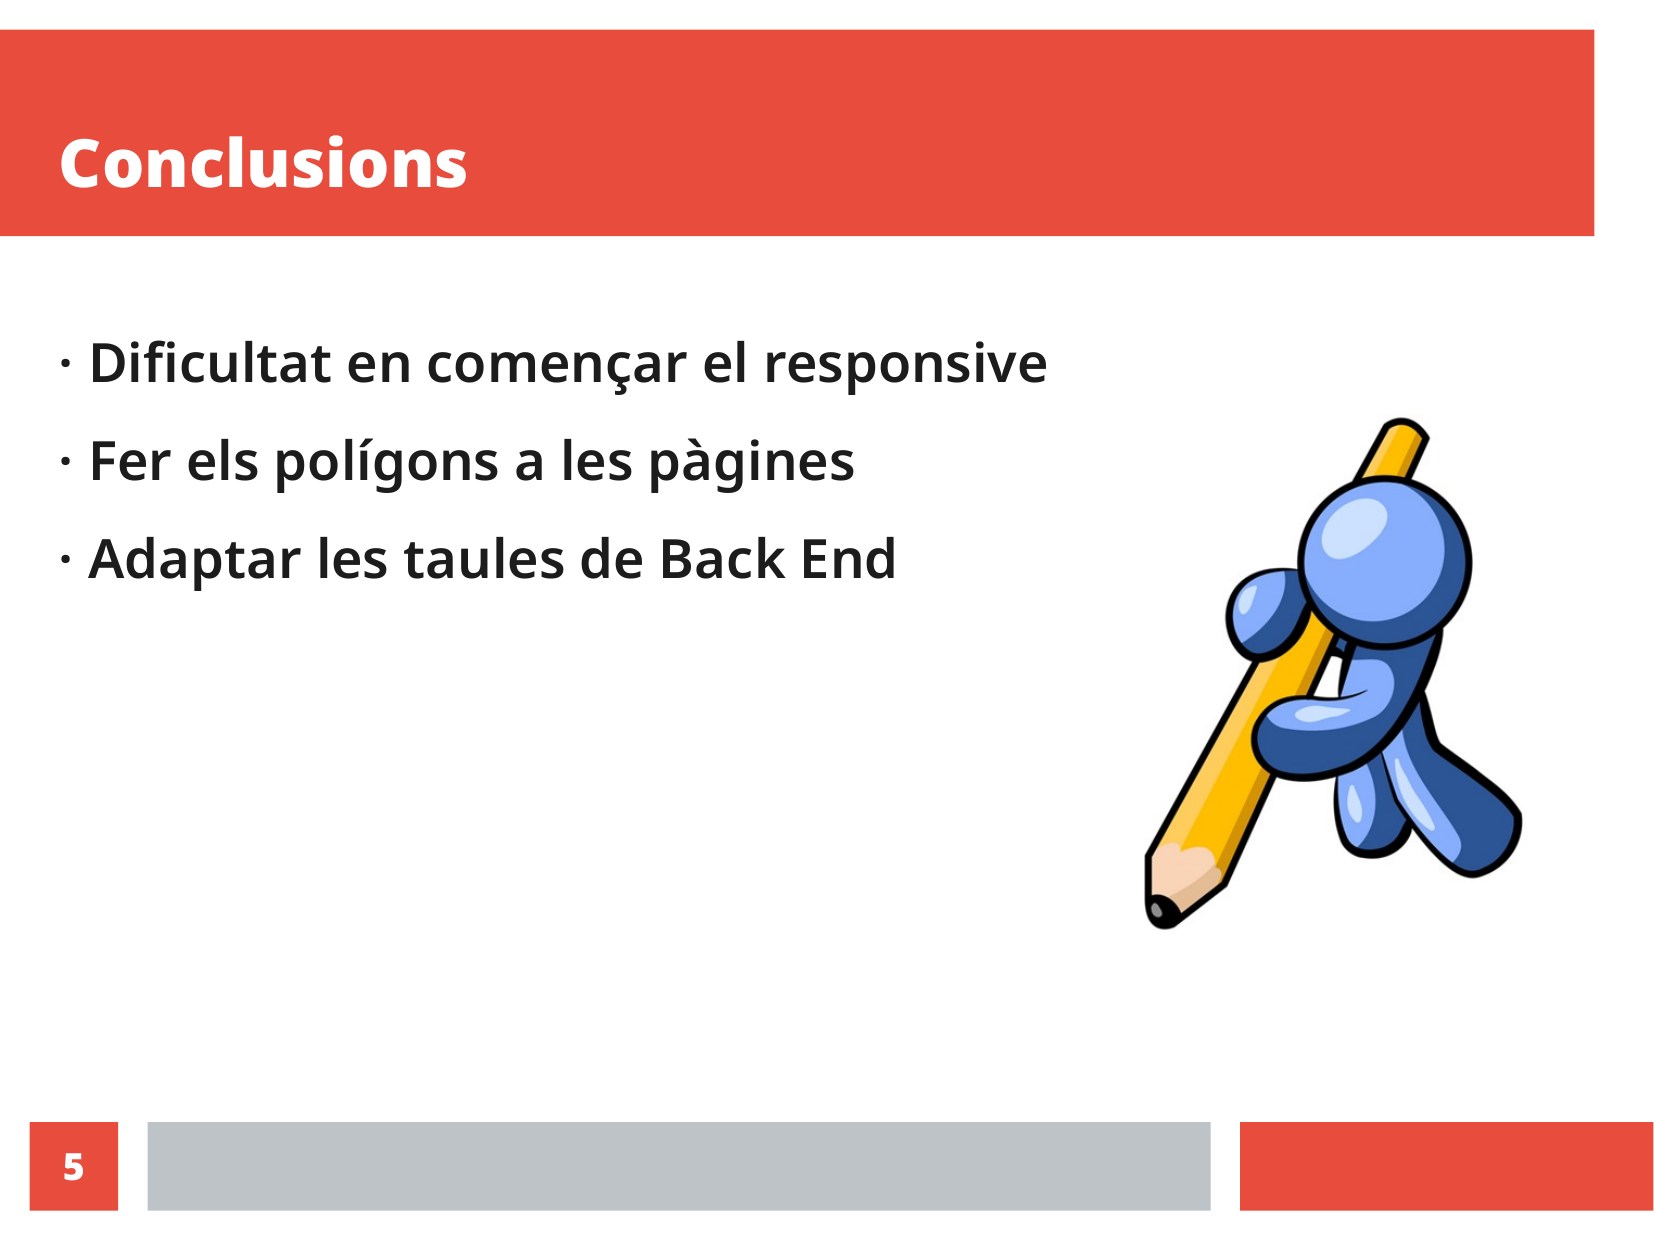

# Conclusions
· Dificultat en començar el responsive
· Fer els polígons a les pàgines
· Adaptar les taules de Back End
5